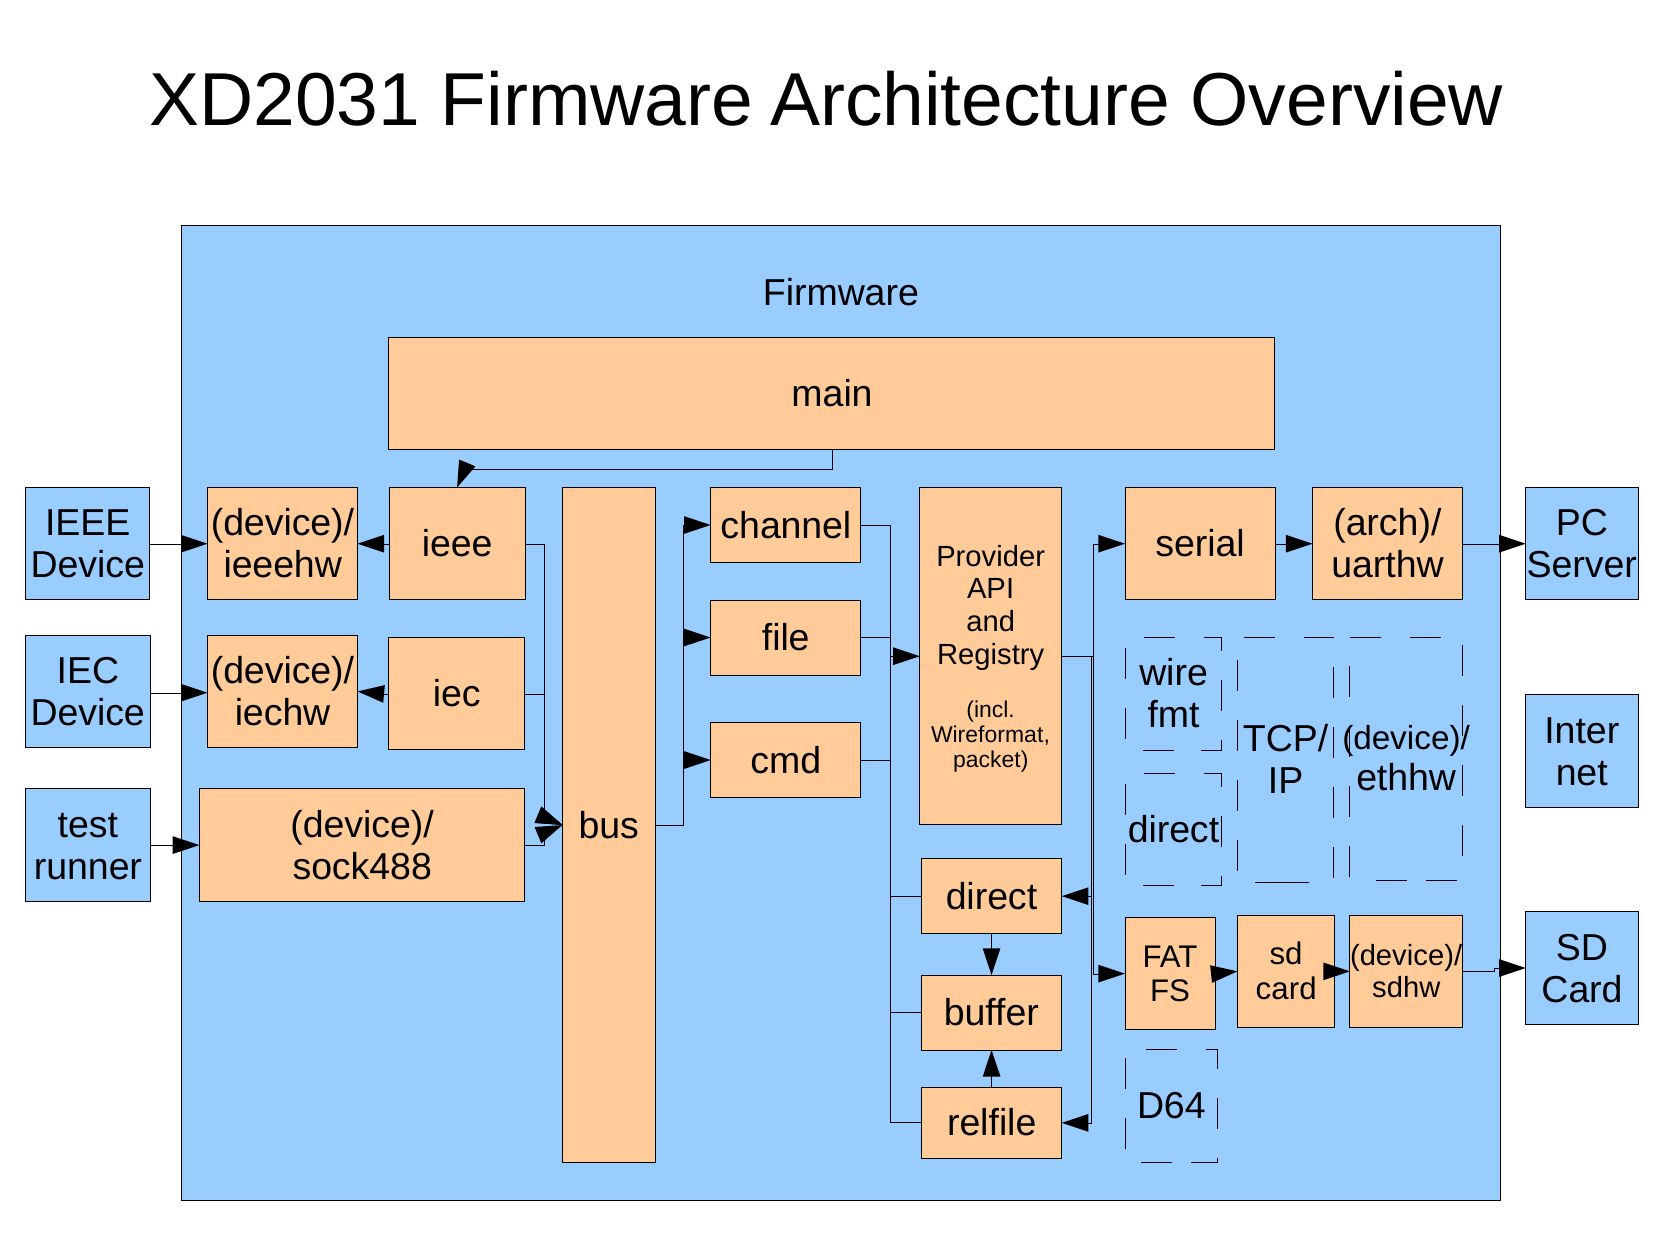

# XD2031 Firmware Architecture Overview
Firmware
main
IEEE
Device
(device)/
ieeehw
ieee
bus
channel
Provider
API
and
Registry
(incl.
Wireformat,
packet)
serial
(arch)/
uarthw
PC
Server
file
IEC
Device
(device)/
iechw
iec
TCP/
IP
(device)/
ethhw
wire
fmt
Inter
net
cmd
direct
test
runner
(device)/
sock488
direct
SD
Card
sd
card
(device)/
sdhw
FAT
FS
buffer
D64
relfile